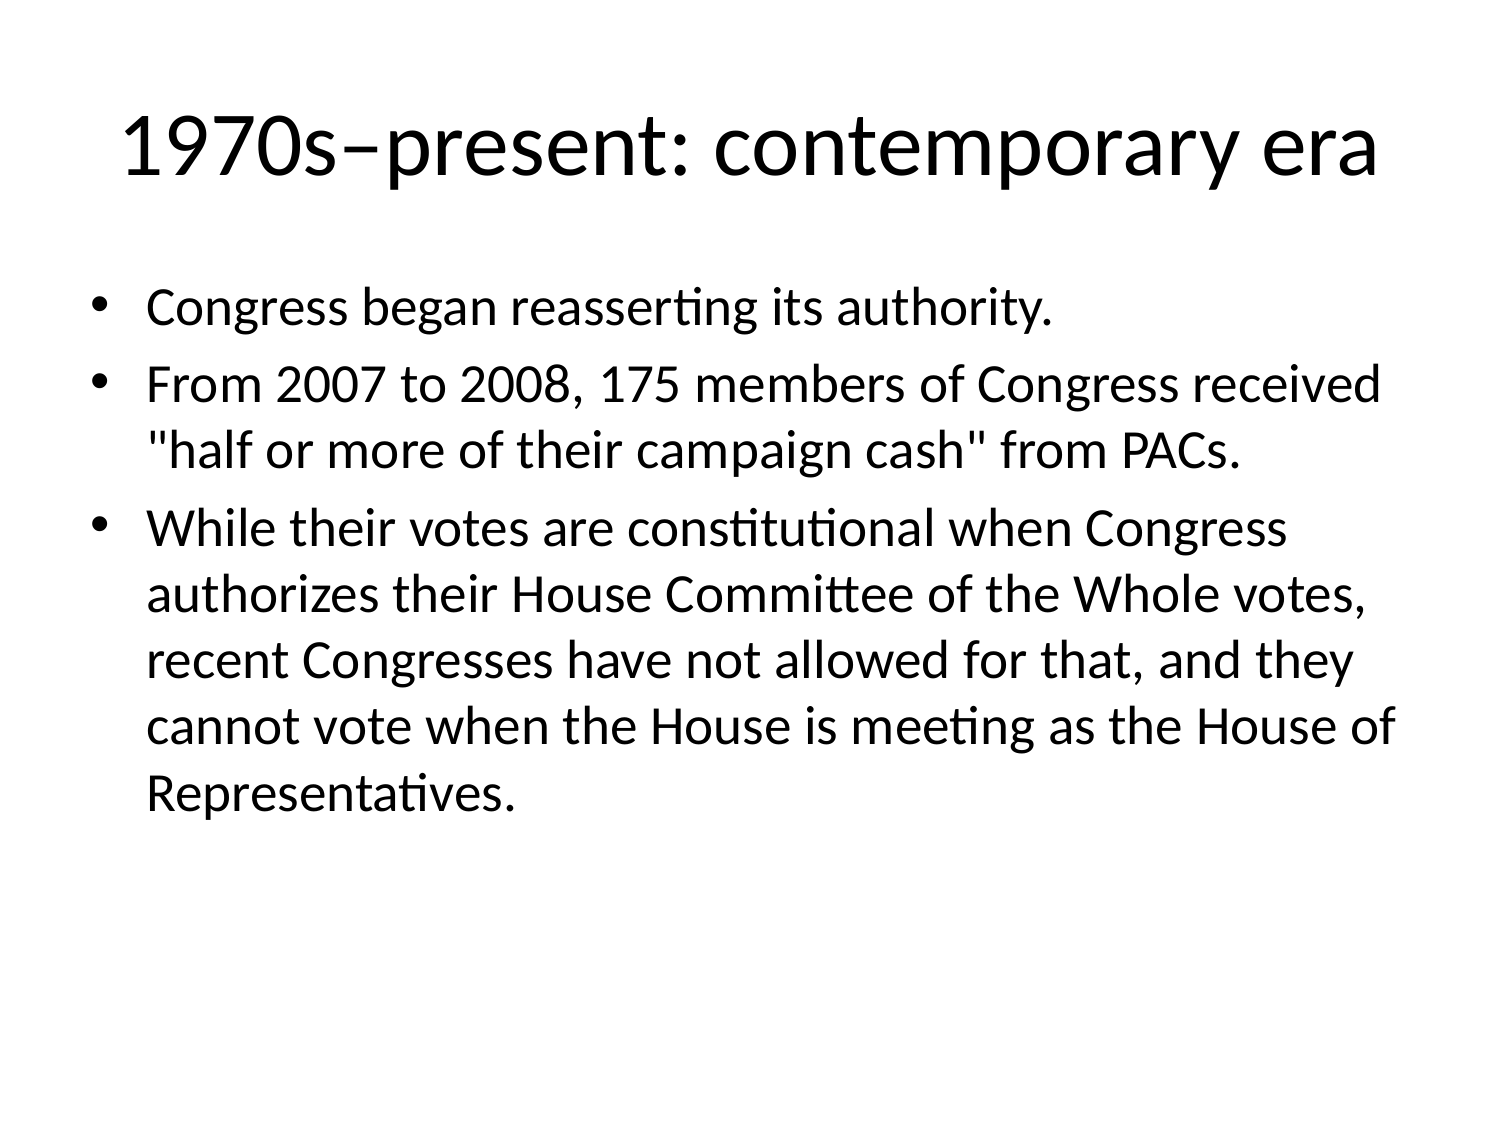

# 1970s–present: contemporary era
Congress began reasserting its authority.
From 2007 to 2008, 175 members of Congress received "half or more of their campaign cash" from PACs.
While their votes are constitutional when Congress authorizes their House Committee of the Whole votes, recent Congresses have not allowed for that, and they cannot vote when the House is meeting as the House of Representatives.